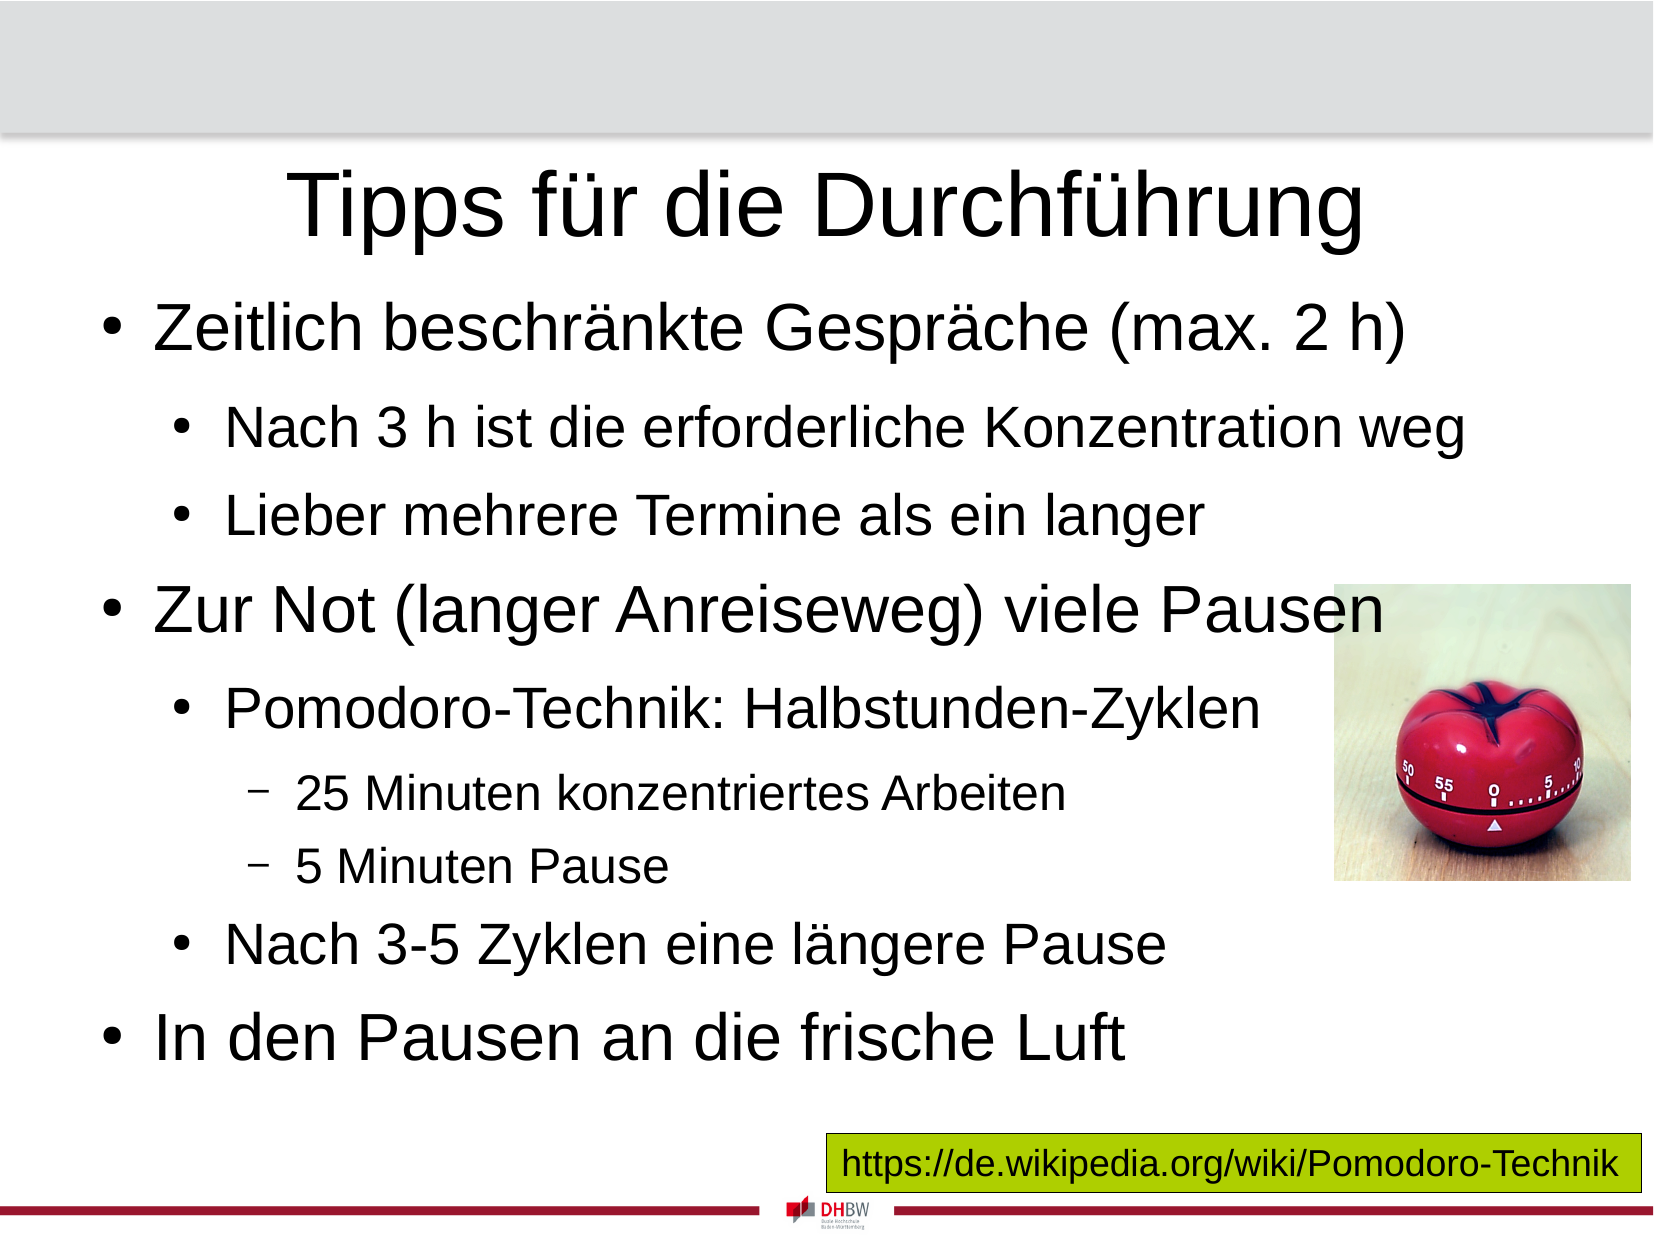

# Tipps für die Durchführung
Zeitlich beschränkte Gespräche (max. 2 h)
Nach 3 h ist die erforderliche Konzentration weg
Lieber mehrere Termine als ein langer
Zur Not (langer Anreiseweg) viele Pausen
Pomodoro-Technik: Halbstunden-Zyklen
25 Minuten konzentriertes Arbeiten
5 Minuten Pause
Nach 3-5 Zyklen eine längere Pause
In den Pausen an die frische Luft
https://de.wikipedia.org/wiki/Pomodoro-Technik